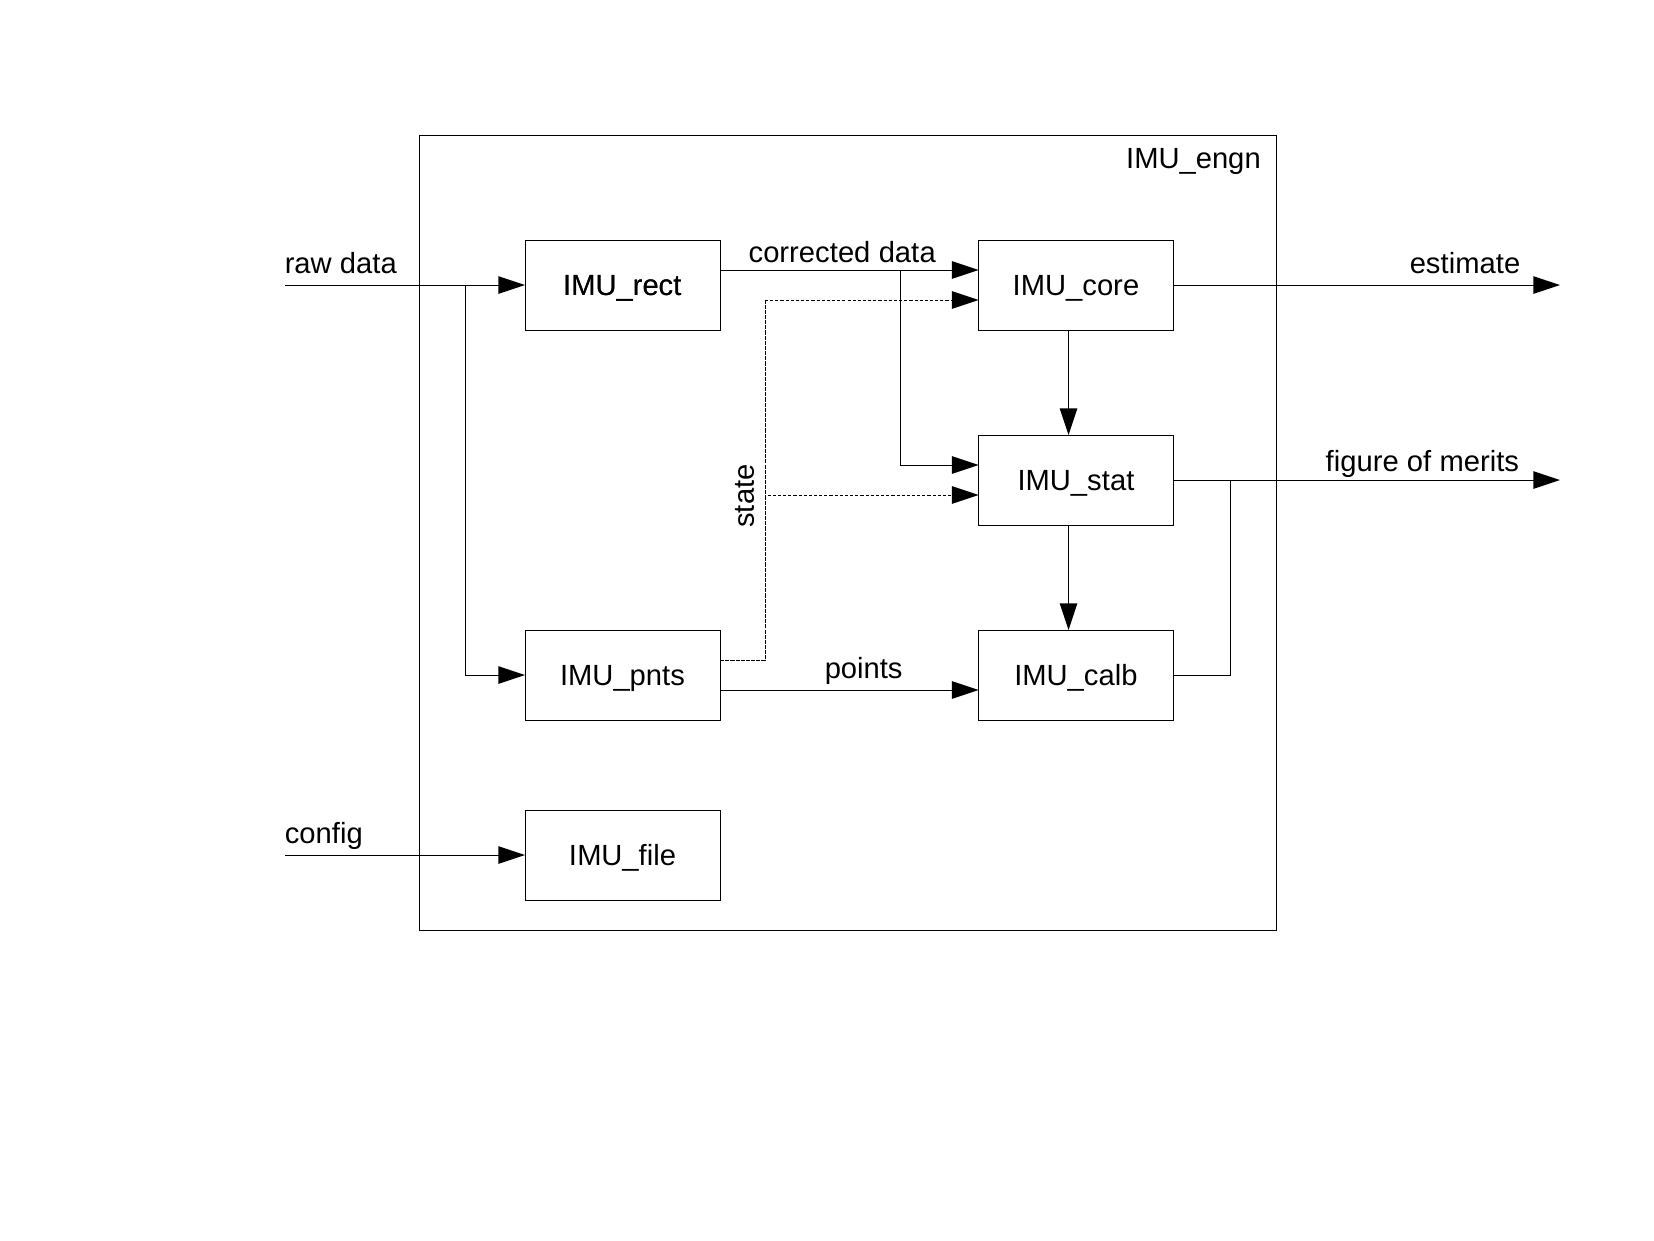

IMU_engn
corrected data
raw data
IMU_rect
IMU_rect
IMU_core
estimate
IMU_stat
figure of merits
state
IMU_pnts
IMU_calb
points
config
IMU_file